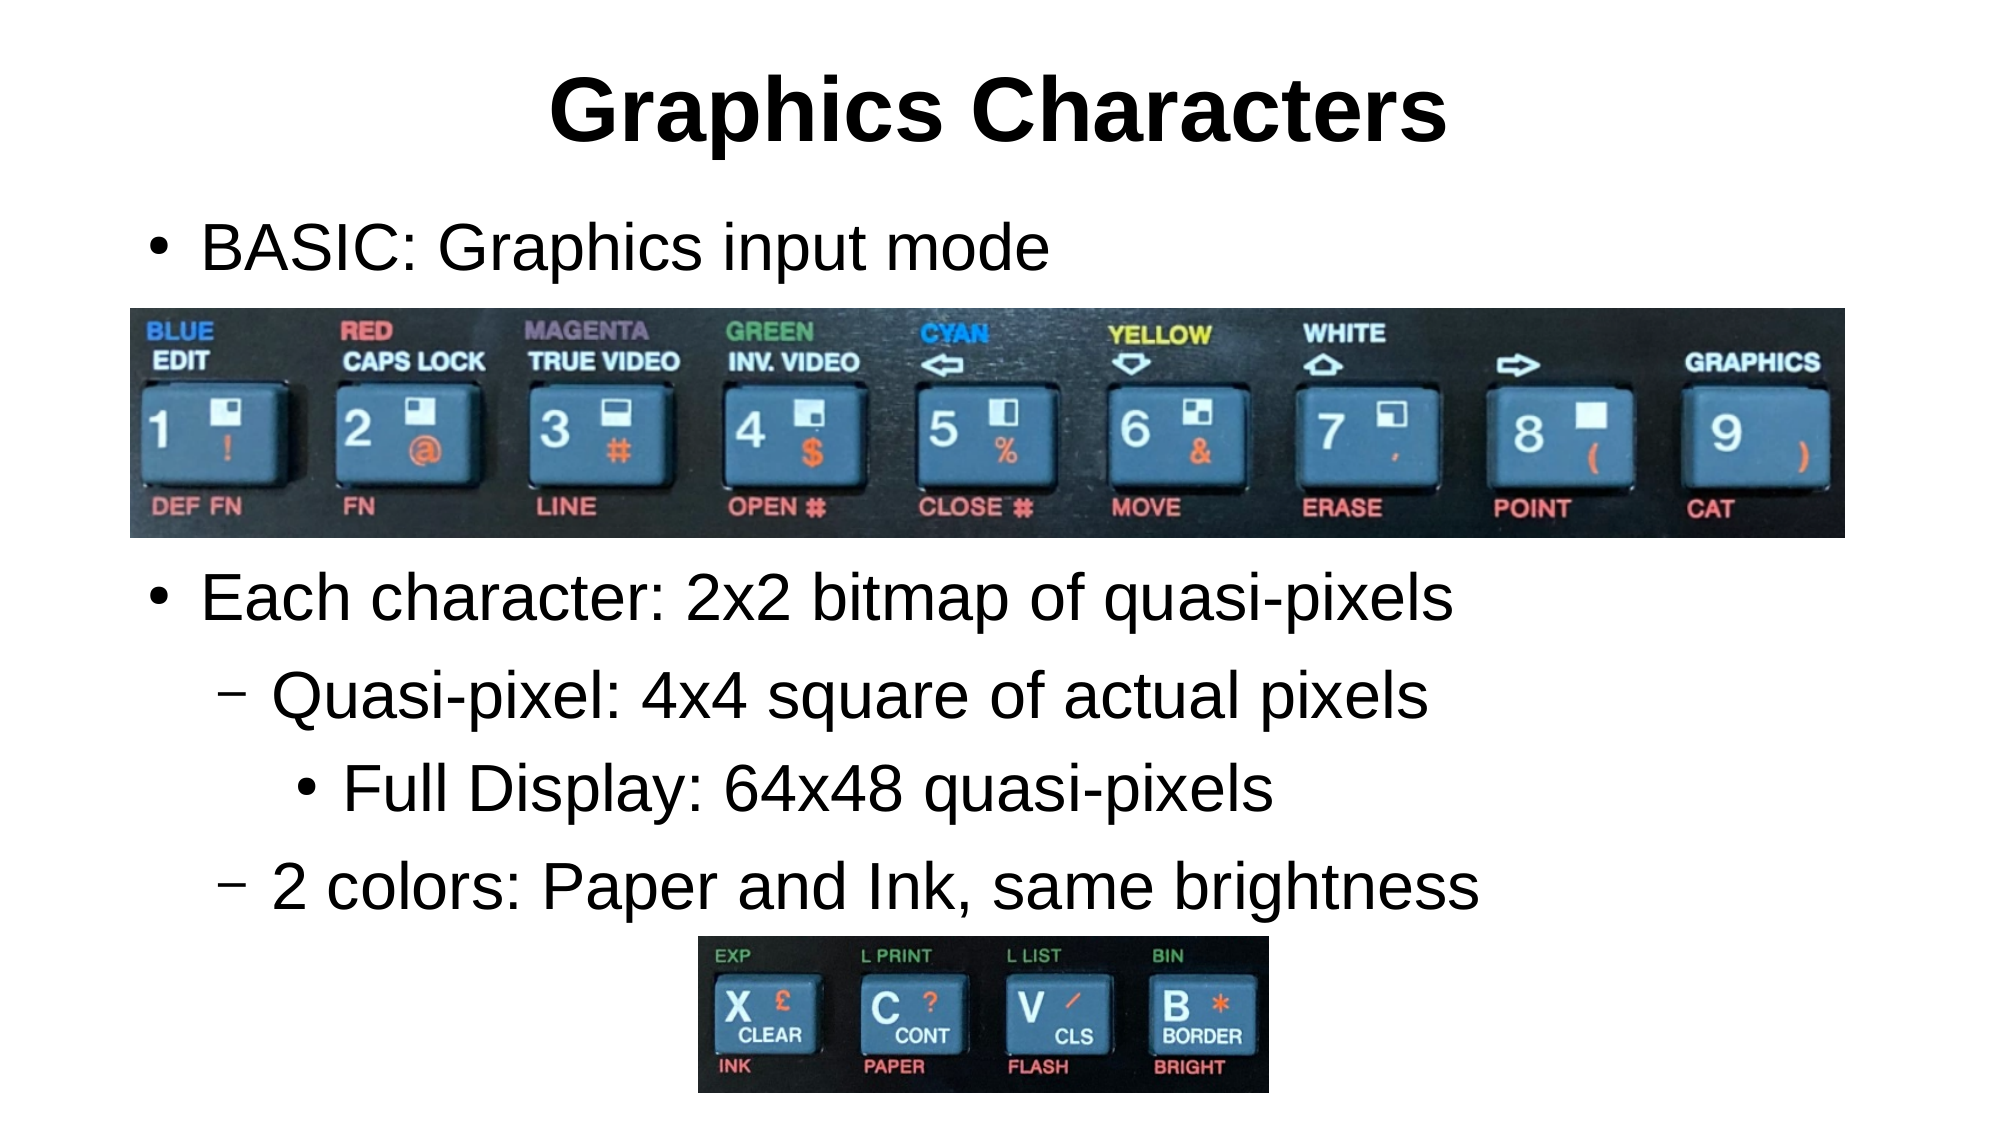

# Graphics Characters
BASIC: Graphics input mode
Each character: 2x2 bitmap of quasi-pixels
Quasi-pixel: 4x4 square of actual pixels
Full Display: 64x48 quasi-pixels
2 colors: Paper and Ink, same brightness